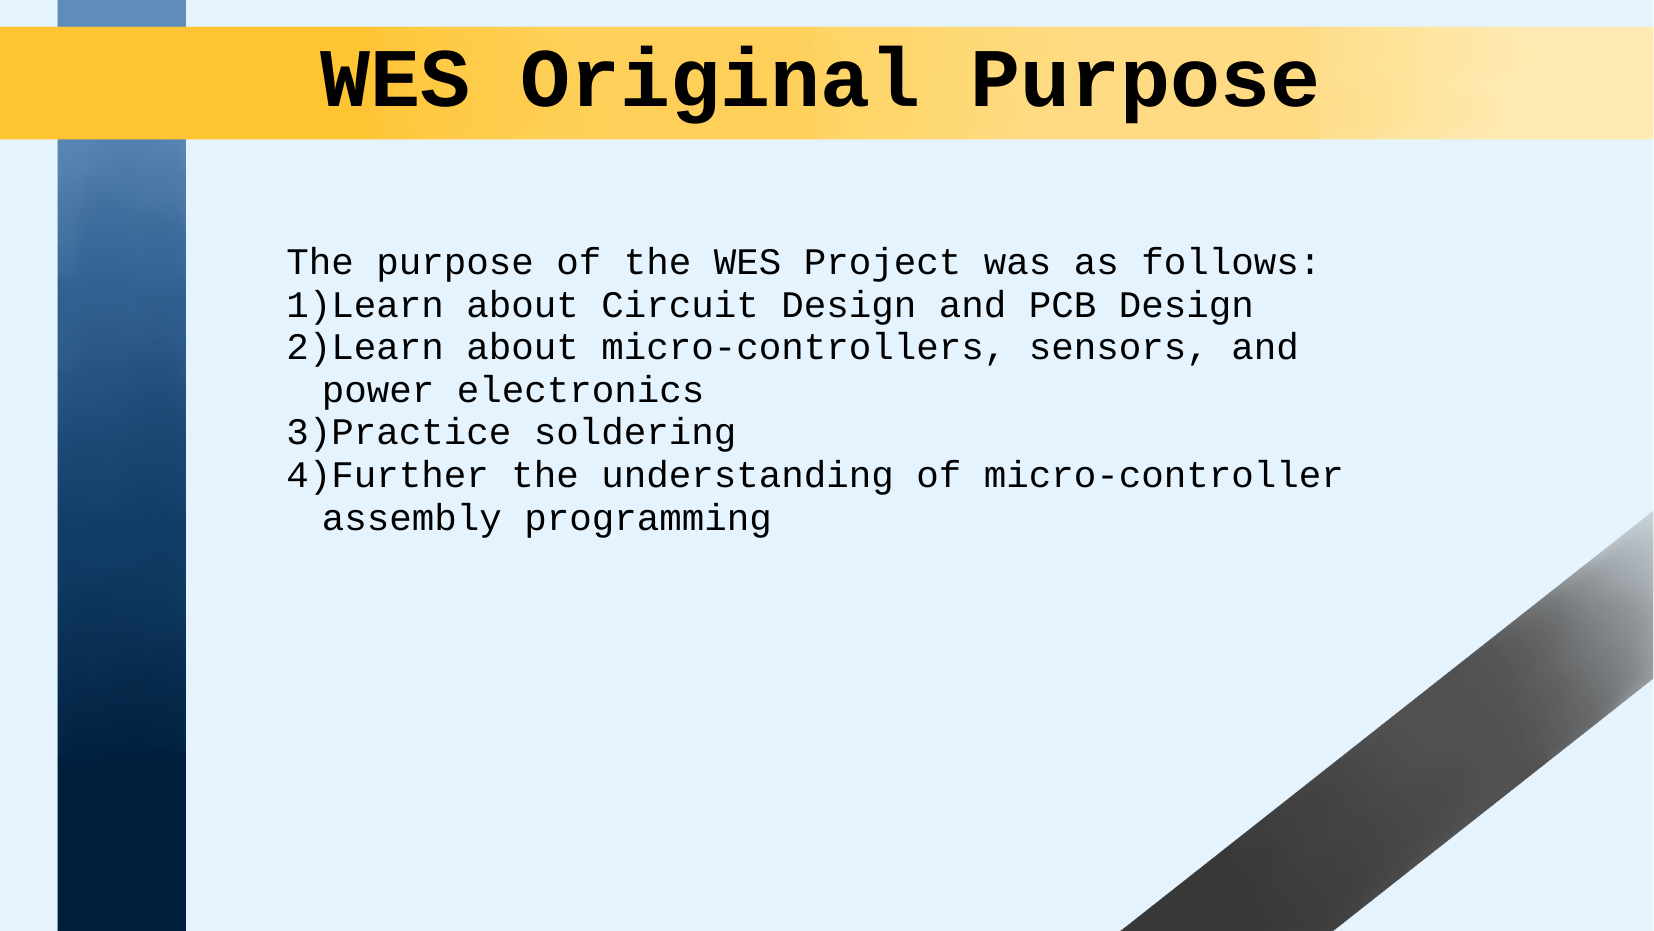

WES Original Purpose
The purpose of the WES Project was as follows:
Learn about Circuit Design and PCB Design
Learn about micro-controllers, sensors, and power electronics
Practice soldering
Further the understanding of micro-controller assembly programming